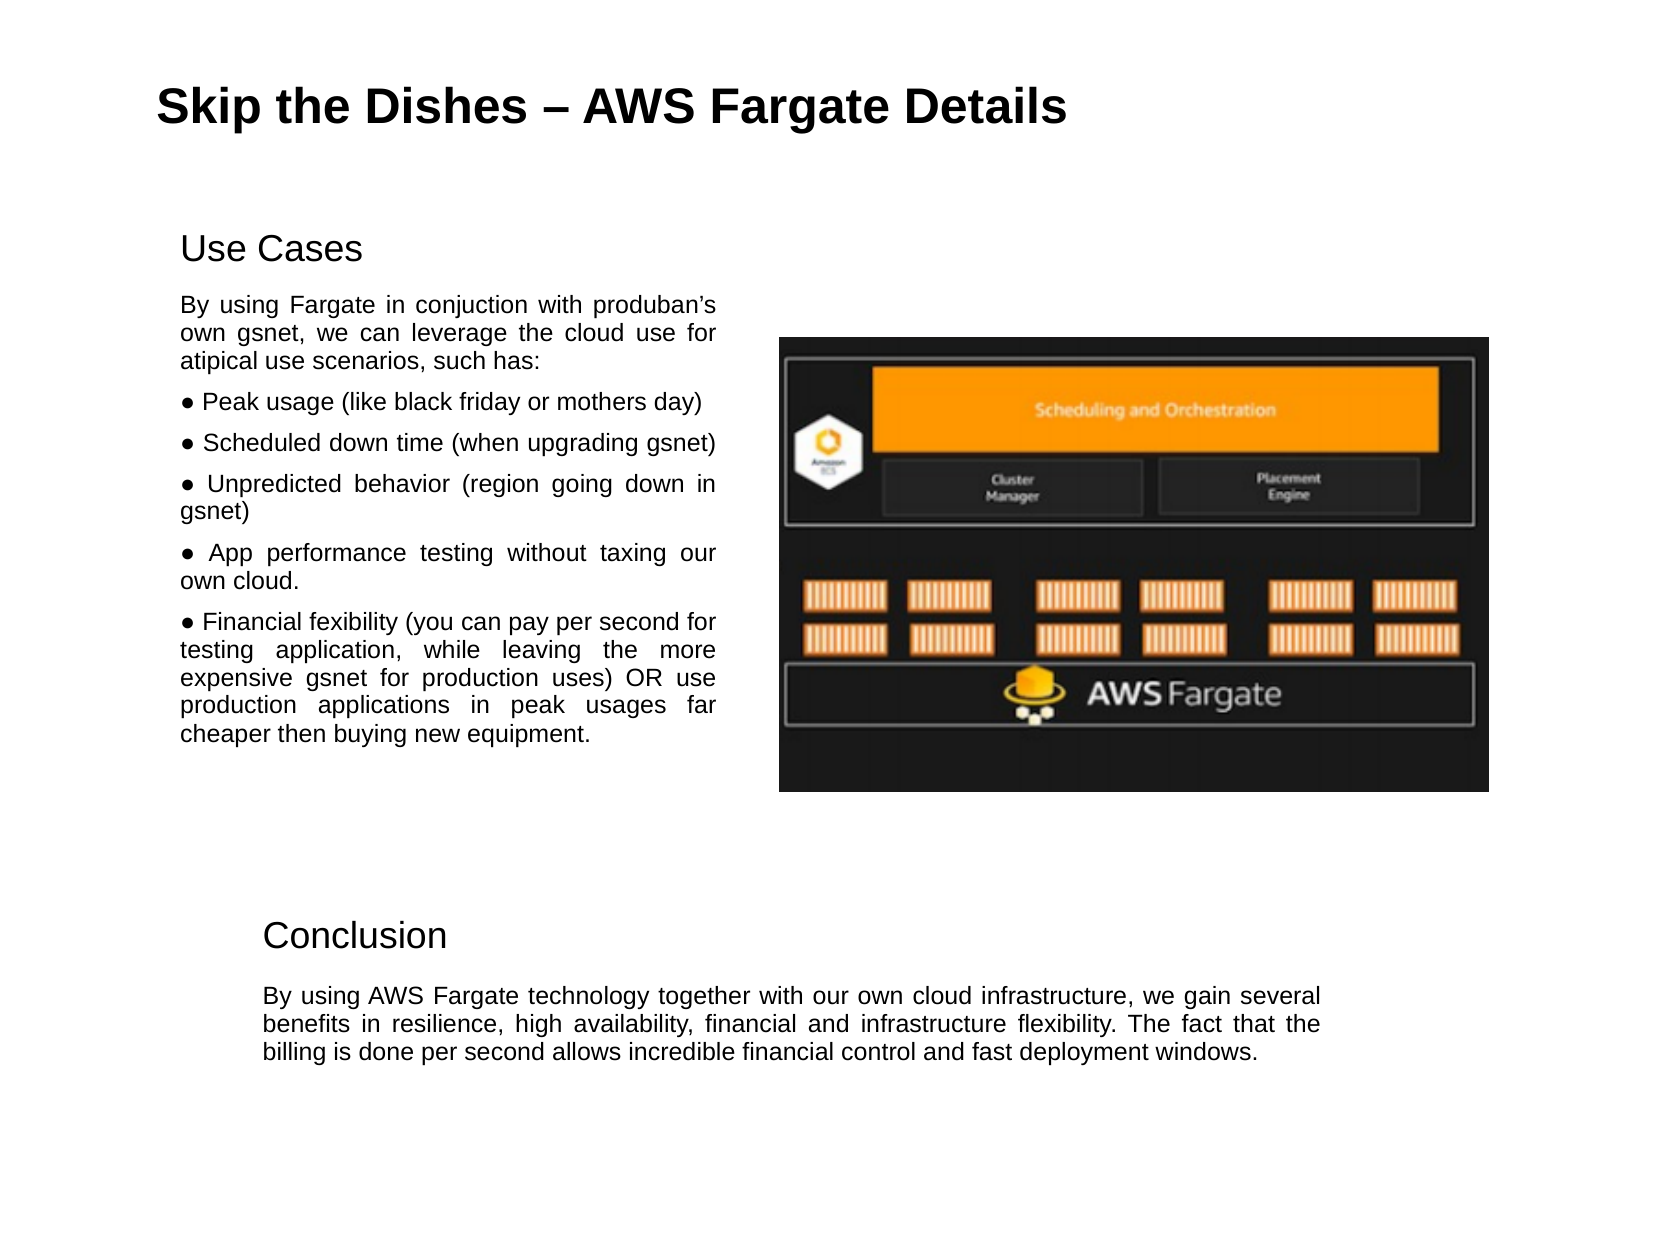

Skip the Dishes – AWS Fargate Details
Use Cases
By using Fargate in conjuction with produban’s own gsnet, we can leverage the cloud use for atipical use scenarios, such has:
● Peak usage (like black friday or mothers day)
● Scheduled down time (when upgrading gsnet)
● Unpredicted behavior (region going down in gsnet)
● App performance testing without taxing our own cloud.
● Financial fexibility (you can pay per second for testing application, while leaving the more expensive gsnet for production uses) OR use production applications in peak usages far cheaper then buying new equipment.
Conclusion
By using AWS Fargate technology together with our own cloud infrastructure, we gain several benefits in resilience, high availability, financial and infrastructure flexibility. The fact that the billing is done per second allows incredible financial control and fast deployment windows.